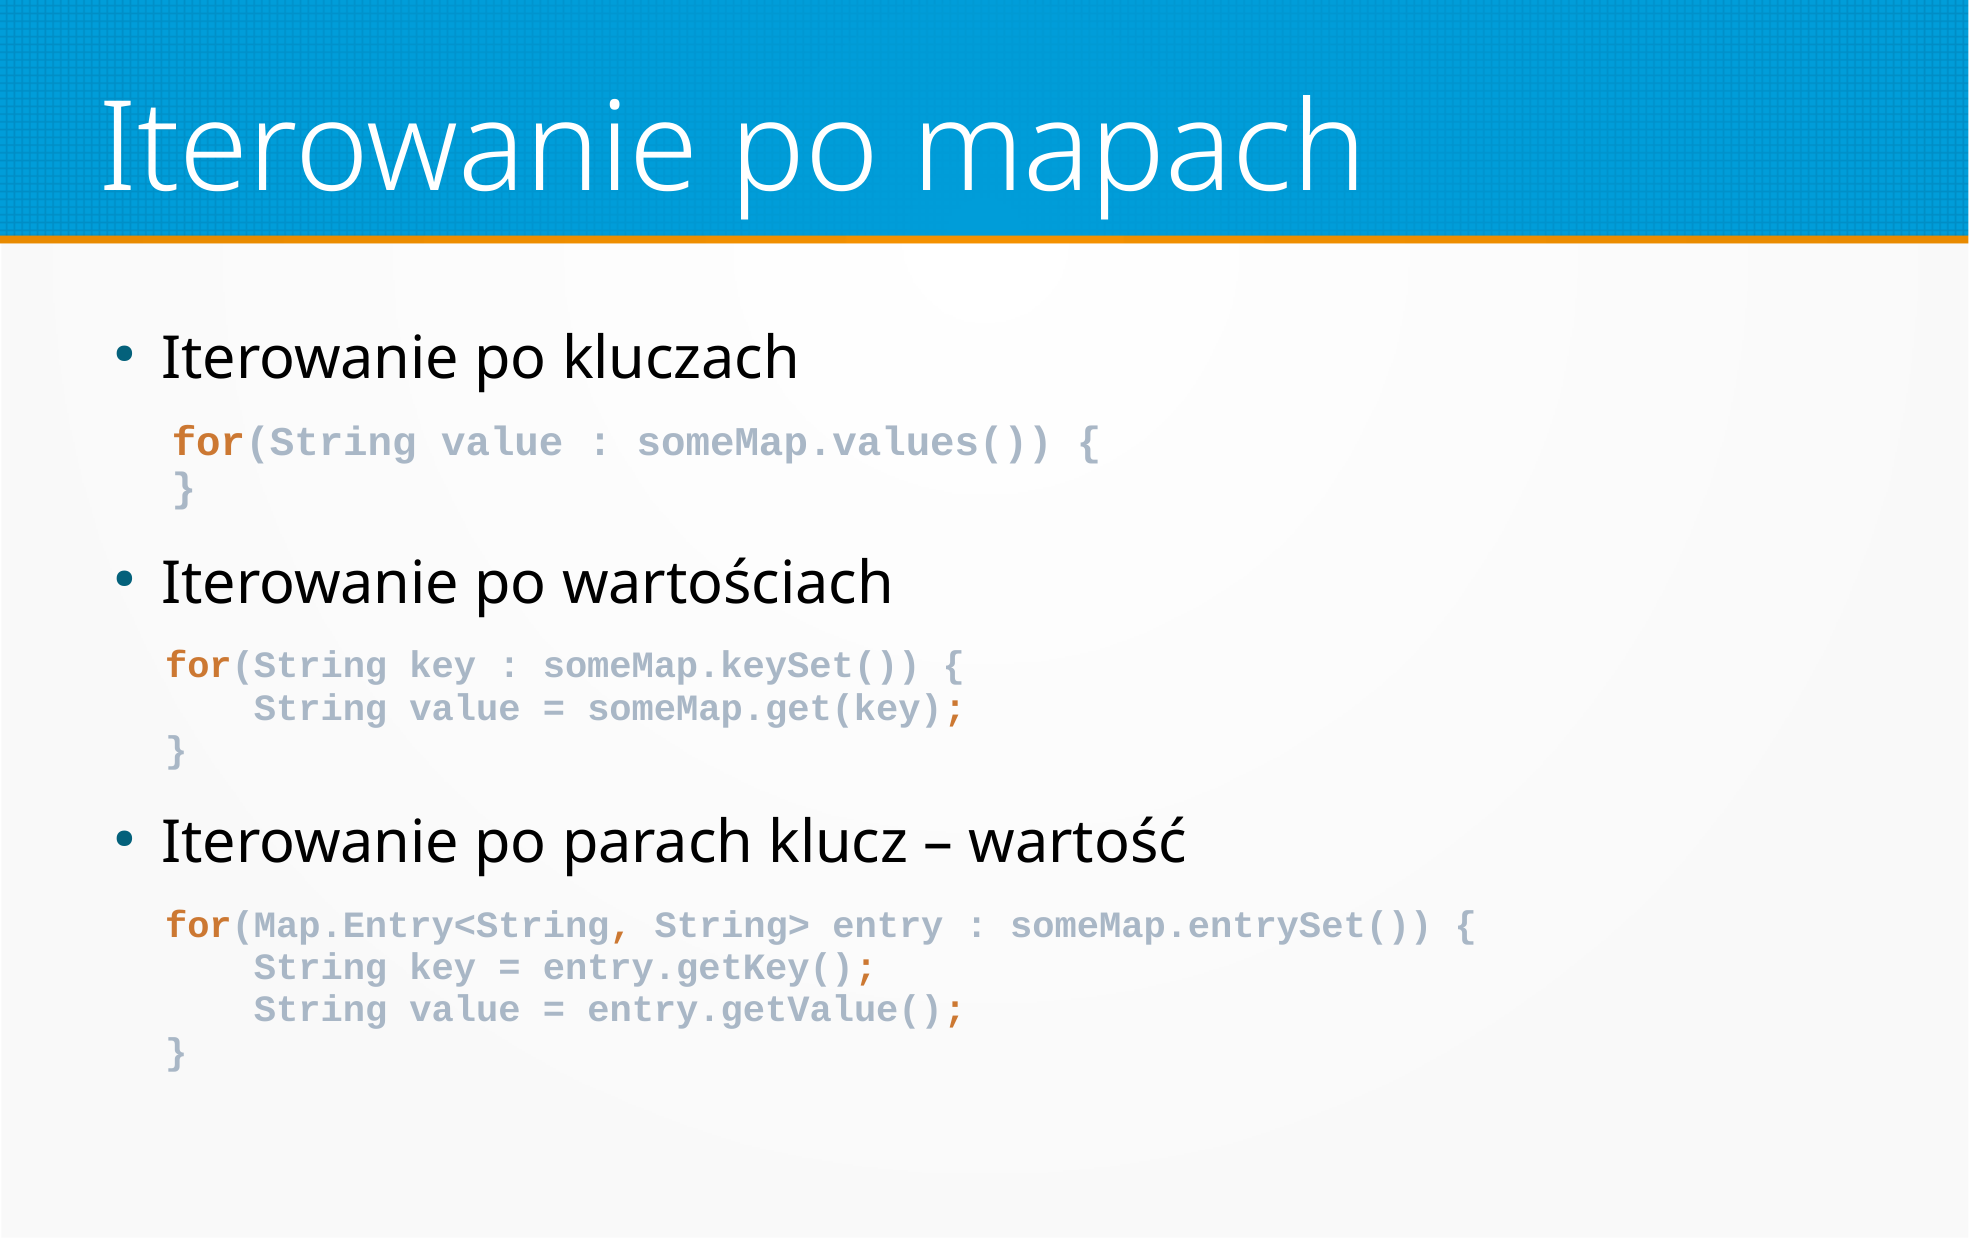

# Iterowanie po mapach
Iterowanie po kluczach
 for(String value : someMap.values()) {
 }
Iterowanie po wartościach
 for(String key : someMap.keySet()) {
 String value = someMap.get(key);
 }
Iterowanie po parach klucz – wartość
 for(Map.Entry<String, String> entry : someMap.entrySet()) {
 String key = entry.getKey();
 String value = entry.getValue();
 }